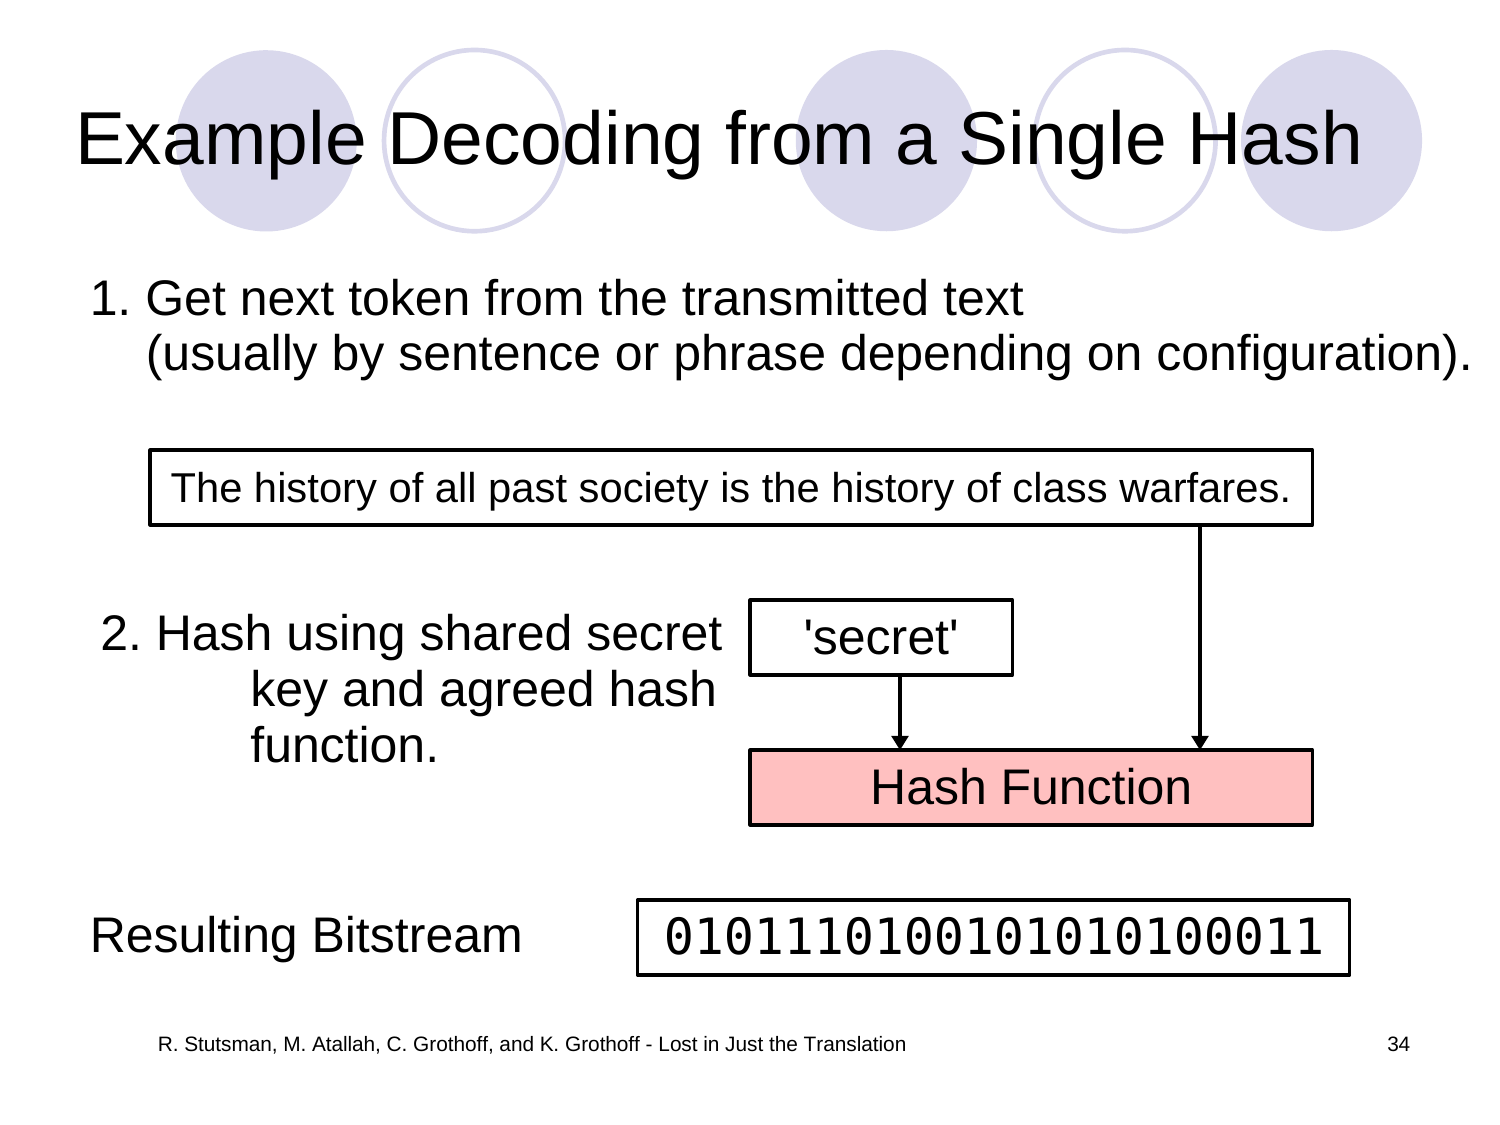

# Example Decoding from a Single Hash
1. Get next token from the transmitted text
 (usually by sentence or phrase depending on configuration).
The history of all past society is the history of class warfares.
2. Hash using shared secret
	key and agreed hash
	function.
'secret'
Hash Function
Resulting Bitstream
0101110100101010100011
R. Stutsman, M. Atallah, C. Grothoff, and K. Grothoff - Lost in Just the Translation
34